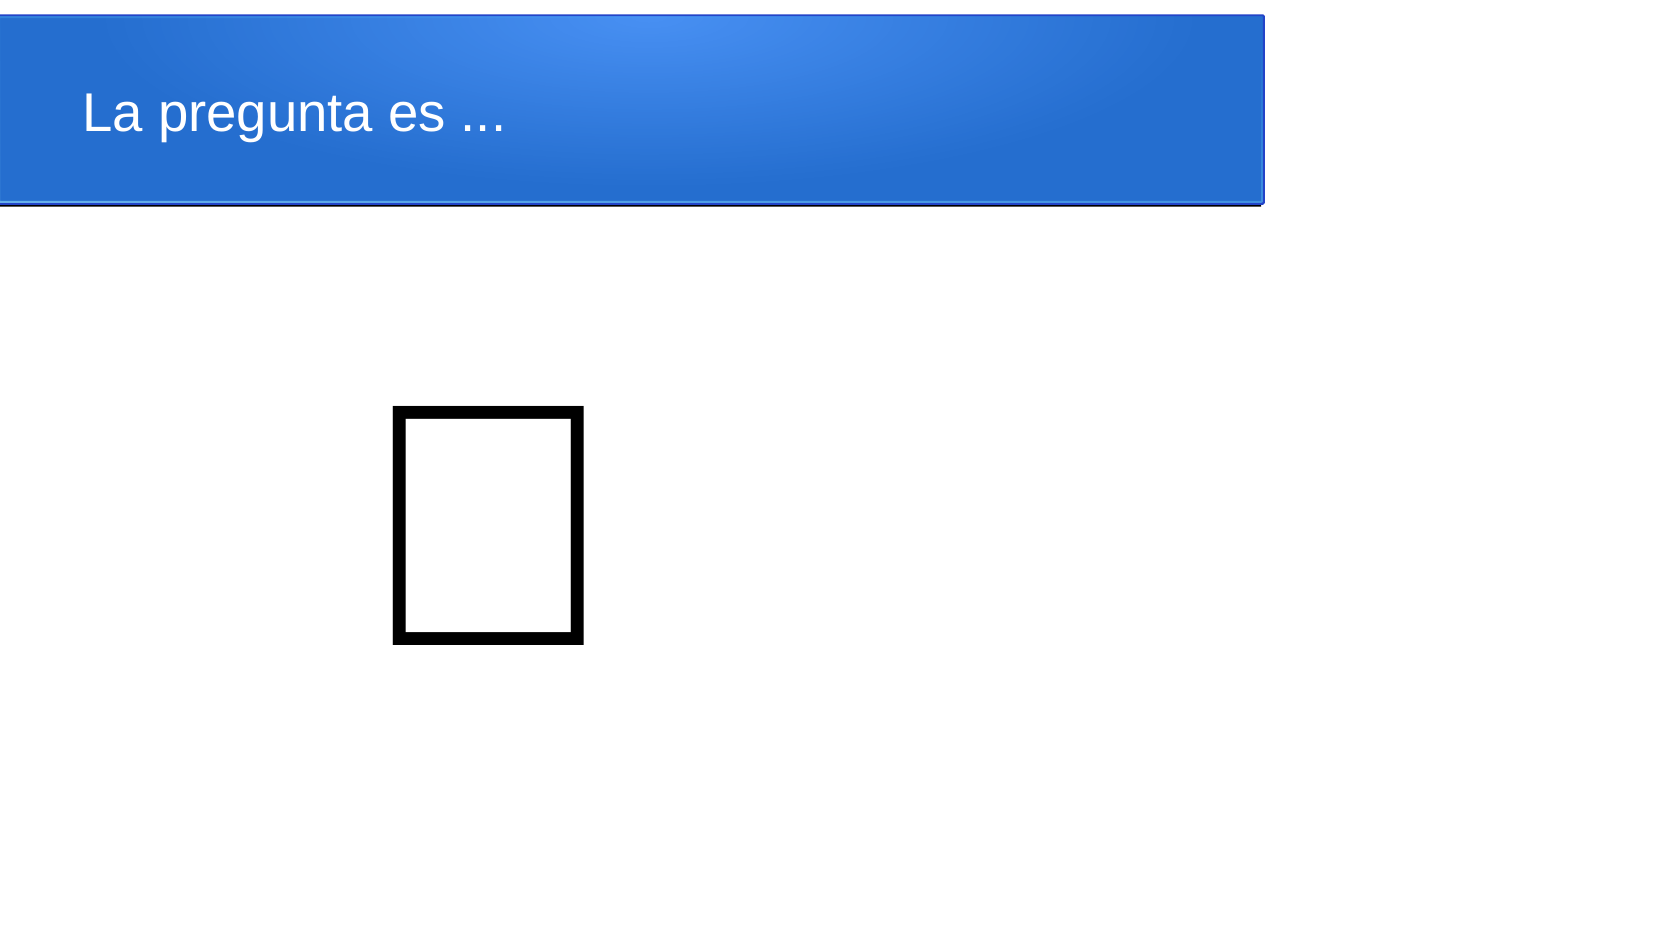

# La pregunta es ...
 🙋
 🤦‍